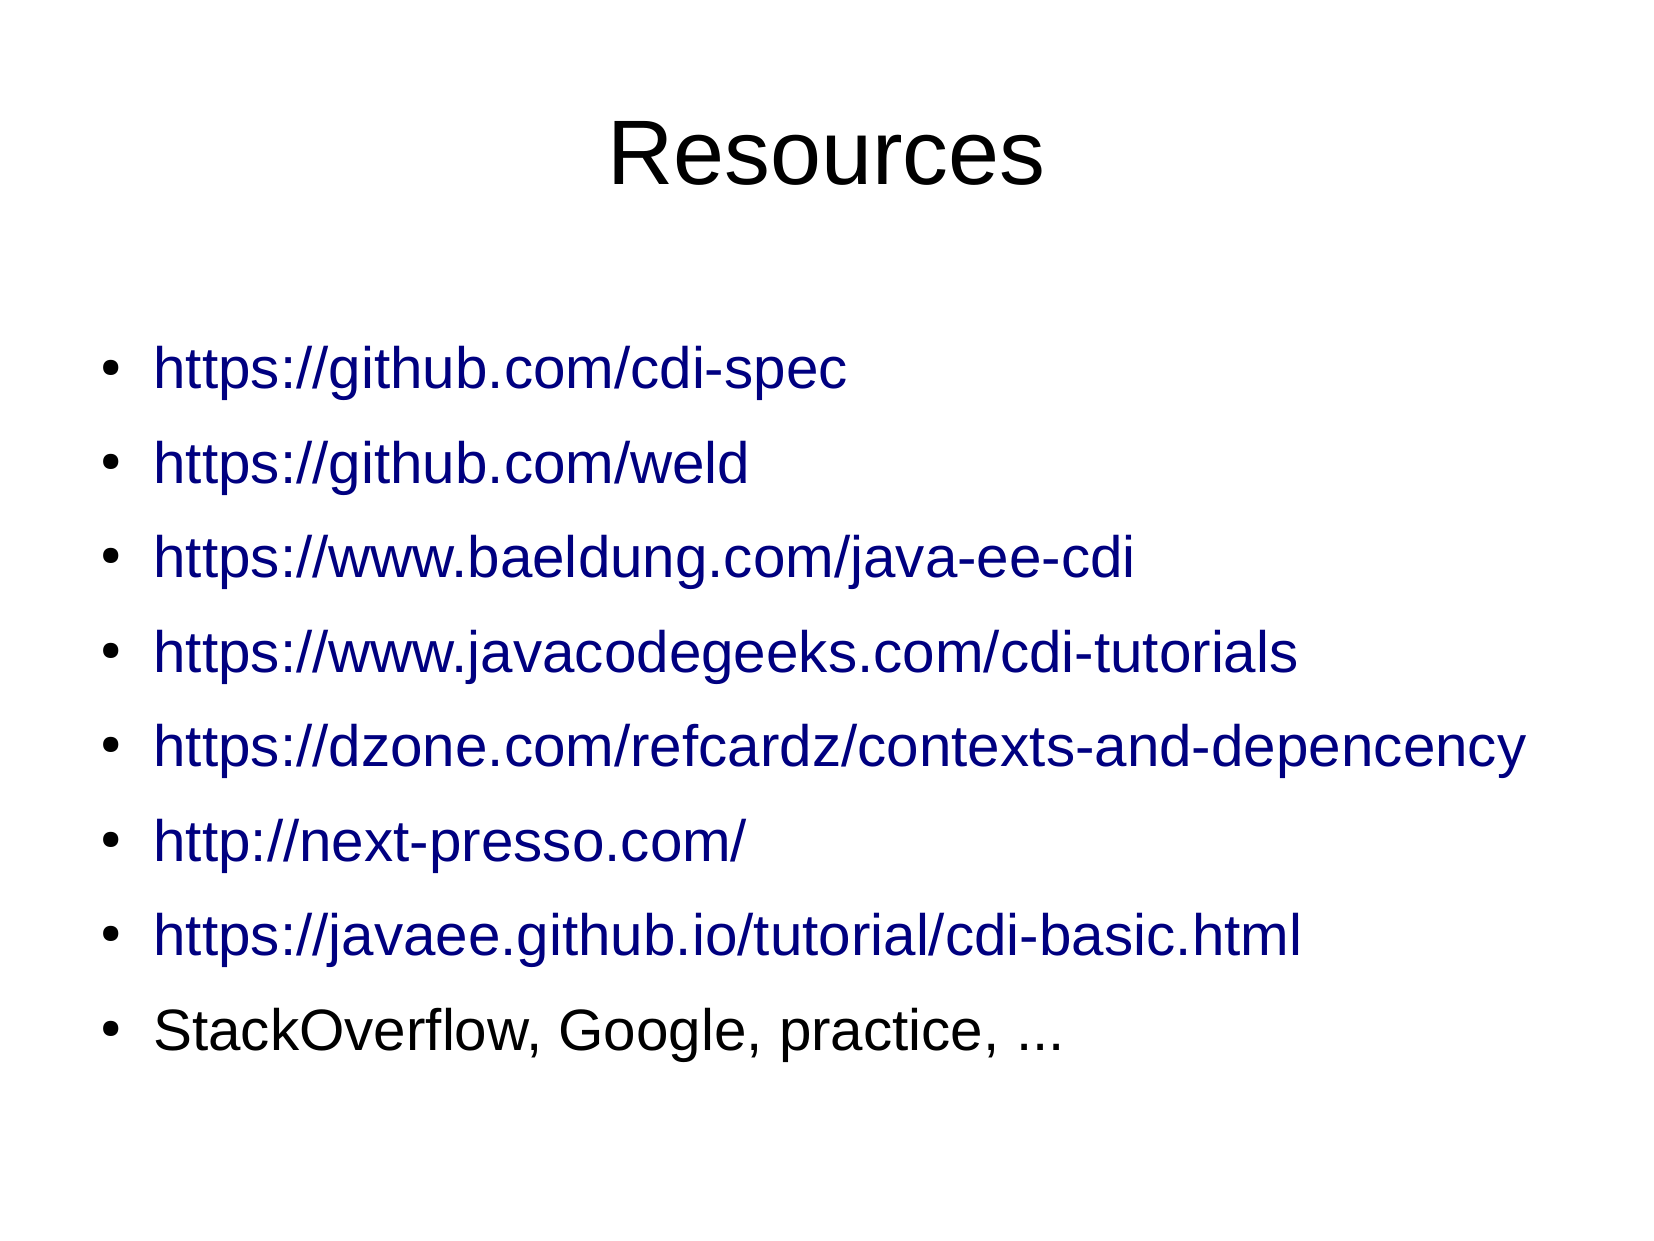

# Resources
https://github.com/cdi-spec
https://github.com/weld
https://www.baeldung.com/java-ee-cdi
https://www.javacodegeeks.com/cdi-tutorials
https://dzone.com/refcardz/contexts-and-depencency
http://next-presso.com/
https://javaee.github.io/tutorial/cdi-basic.html
StackOverflow, Google, practice, ...